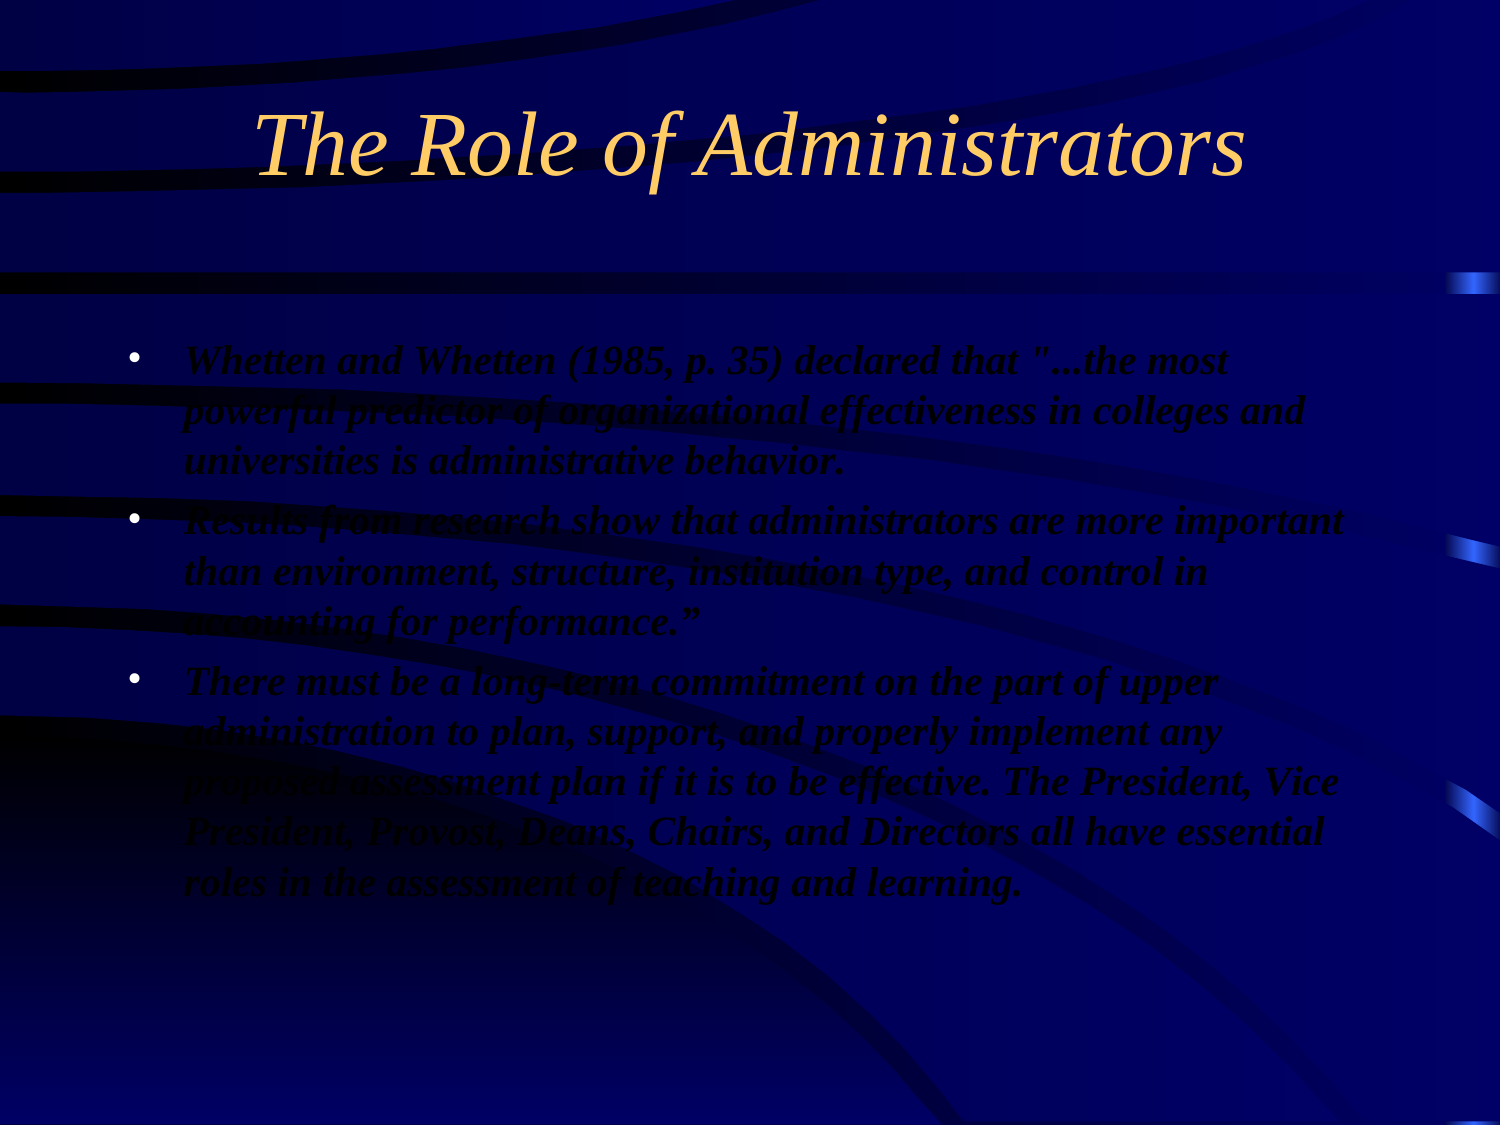

# The Role of Administrators
Whetten and Whetten (1985, p. 35) declared that "...the most powerful predictor of organizational effectiveness in colleges and universities is administrative behavior.
Results from research show that administrators are more important than environment, structure, institution type, and control in accounting for performance.”
There must be a long-term commitment on the part of upper administration to plan, support, and properly implement any proposed assessment plan if it is to be effective. The President, Vice President, Provost, Deans, Chairs, and Directors all have essential roles in the assessment of teaching and learning.